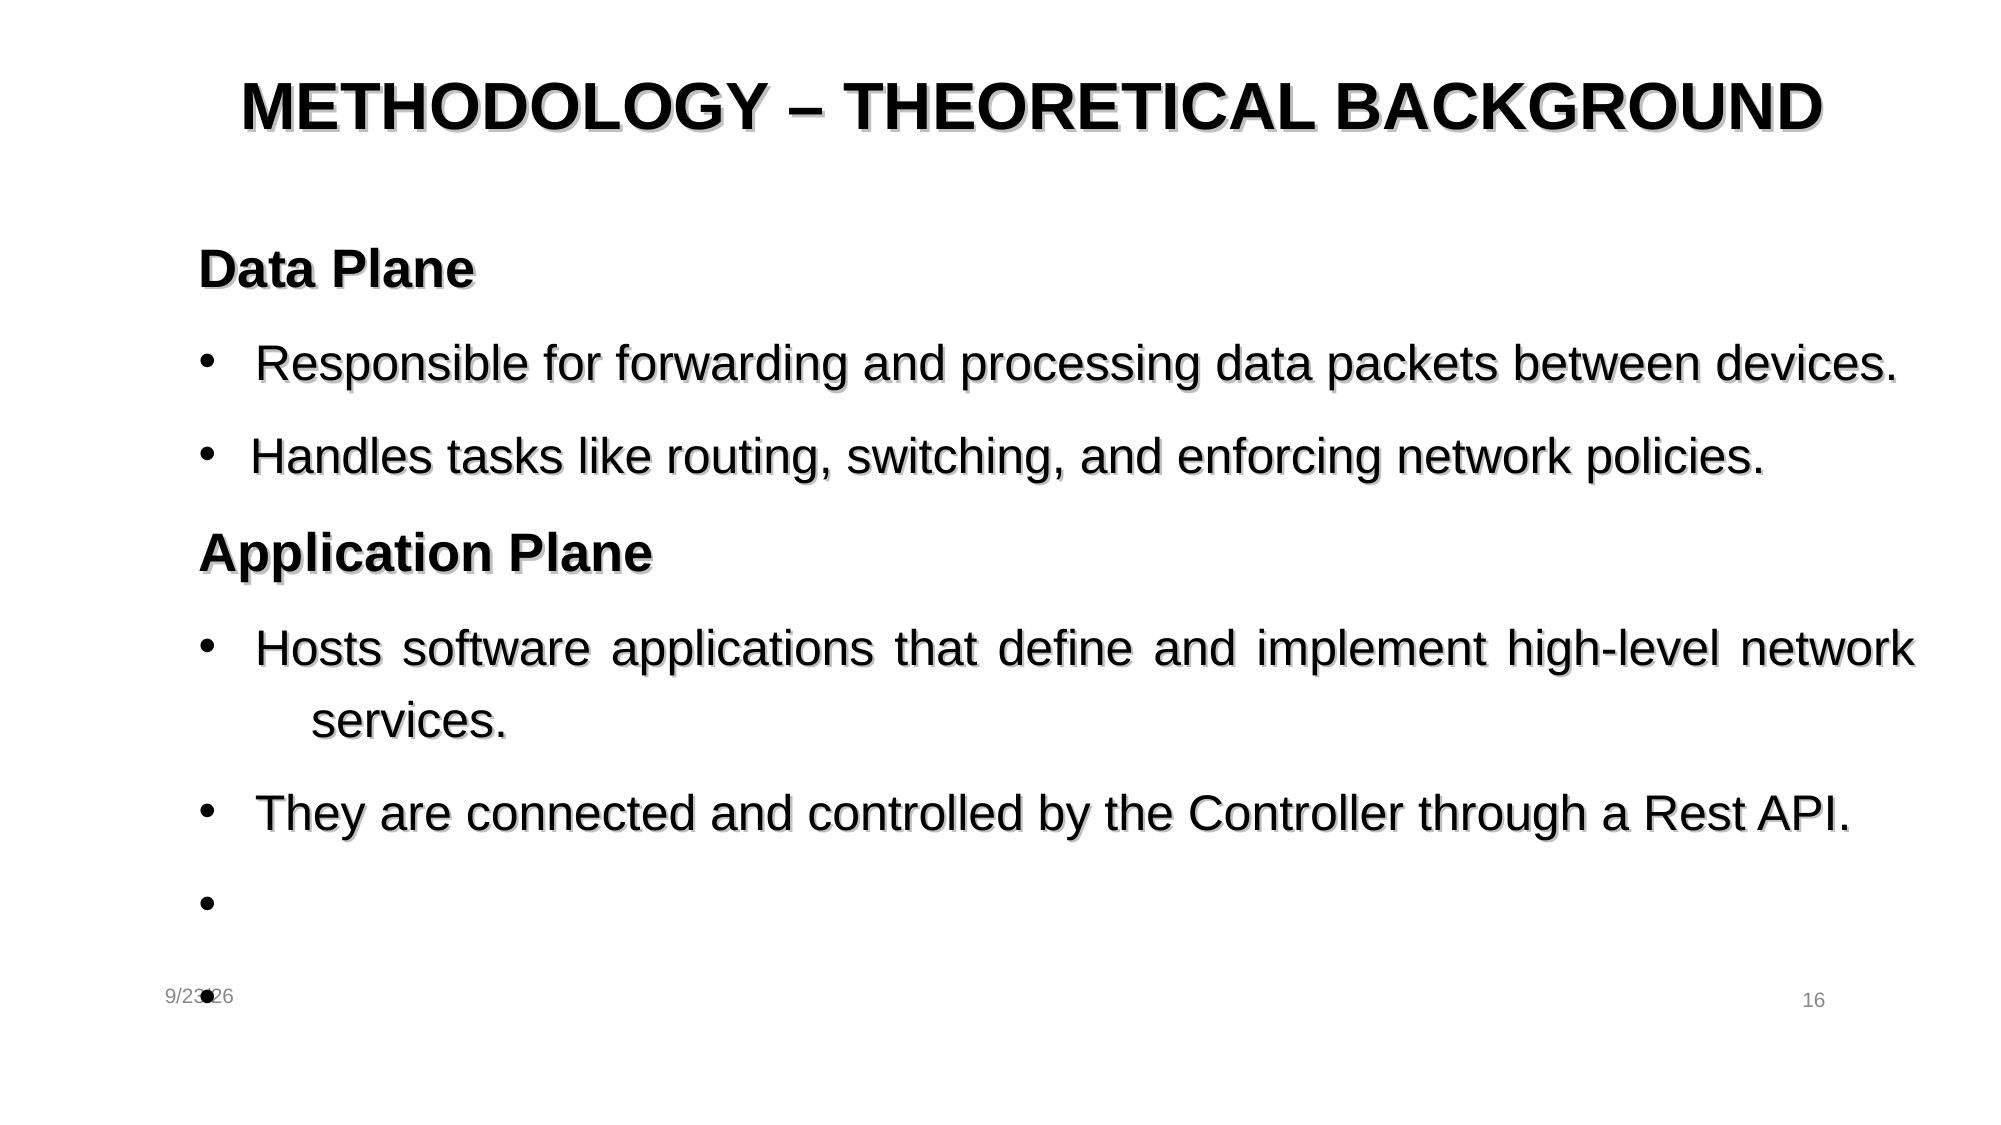

# Methodology – theoretical background
Data Plane
Responsible for forwarding and processing data packets between devices.
 Handles tasks like routing, switching, and enforcing network policies.
Application Plane
Hosts software applications that define and implement high-level network services.
They are connected and controlled by the Controller through a Rest API.
16